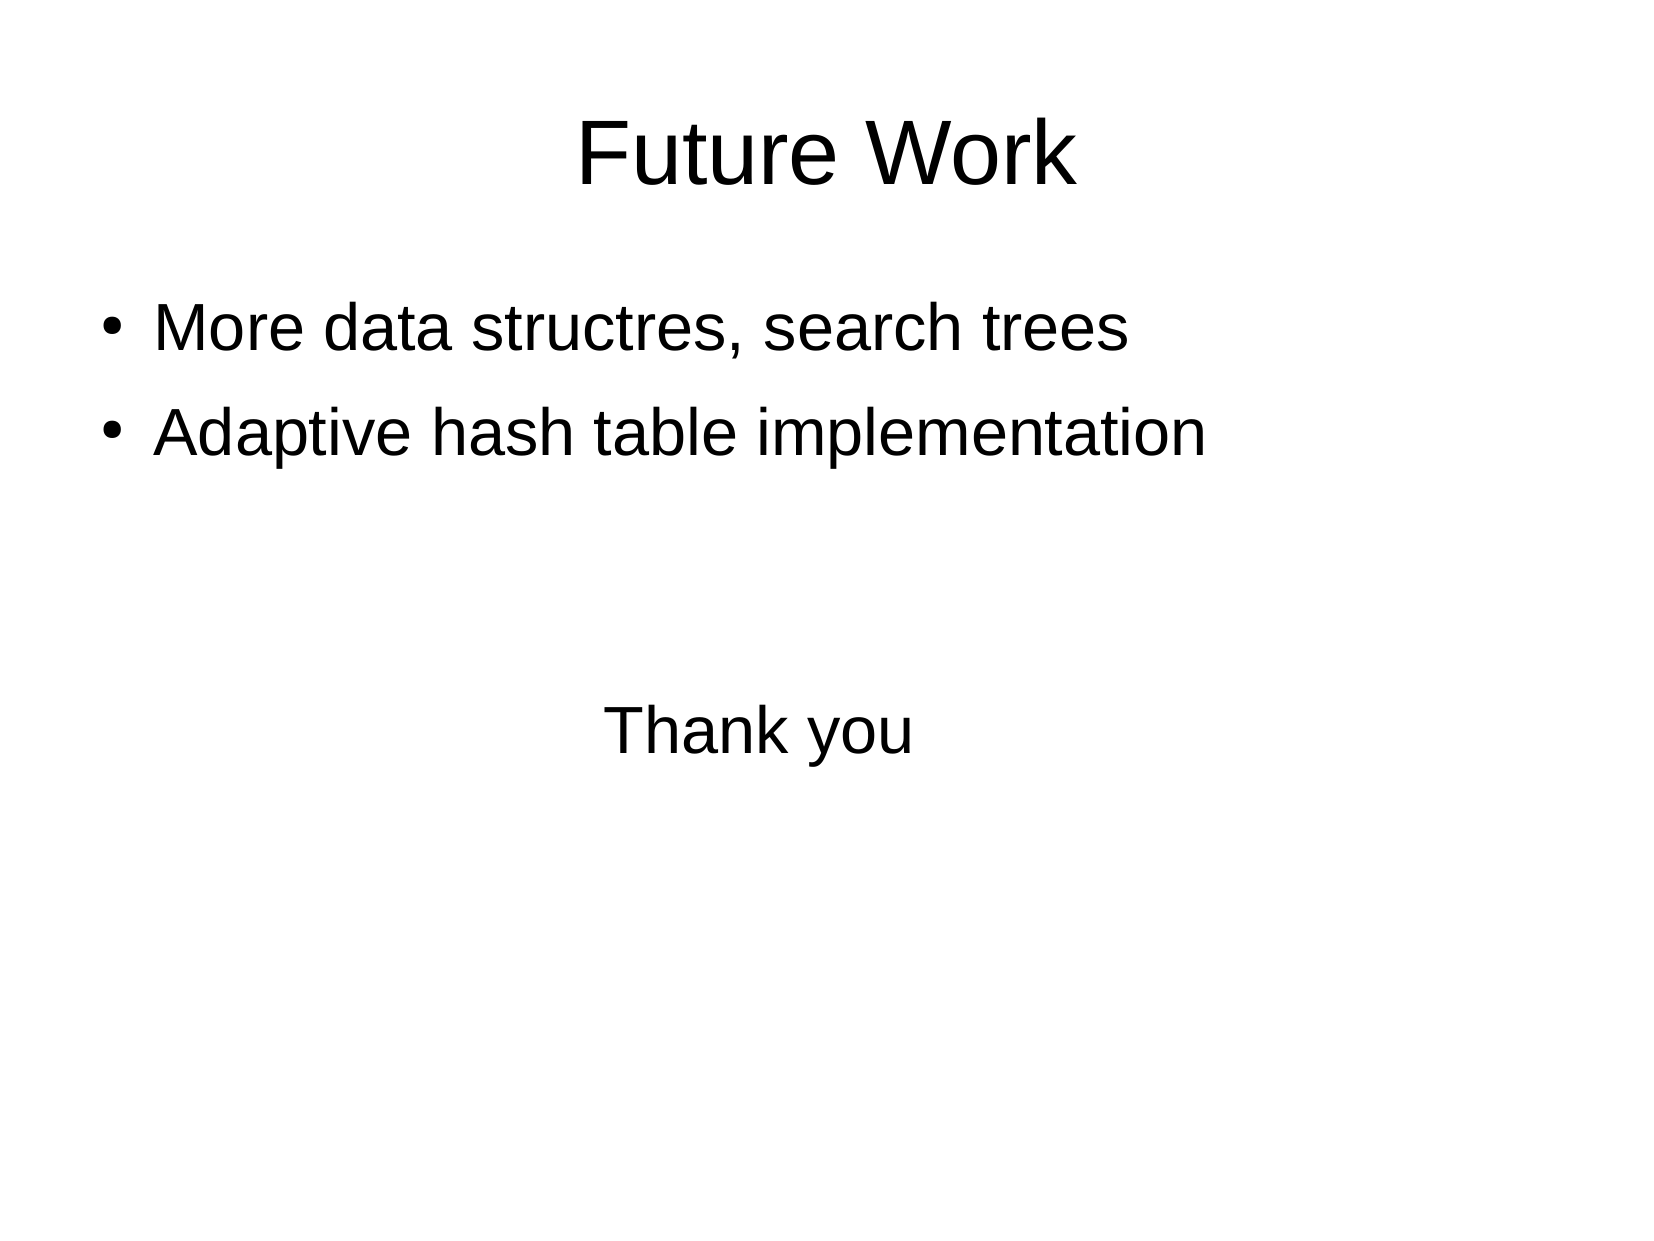

# Future Work
More data structres, search trees
Adaptive hash table implementation
						Thank you